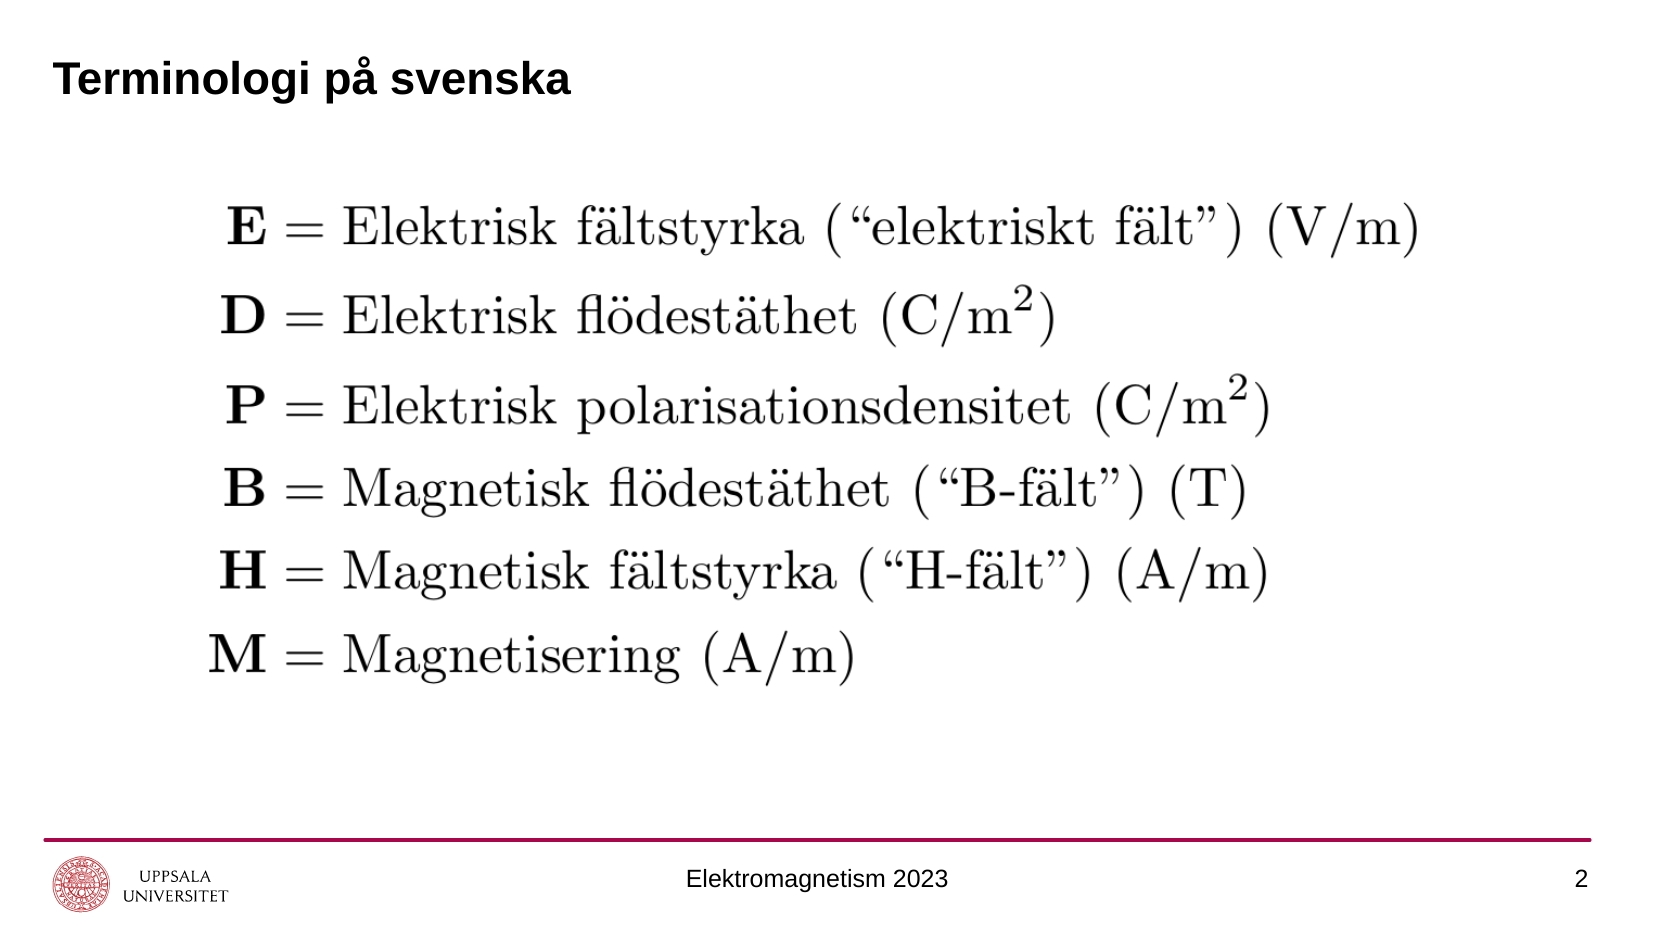

# Terminologi på svenska
2
Elektromagnetism 2023